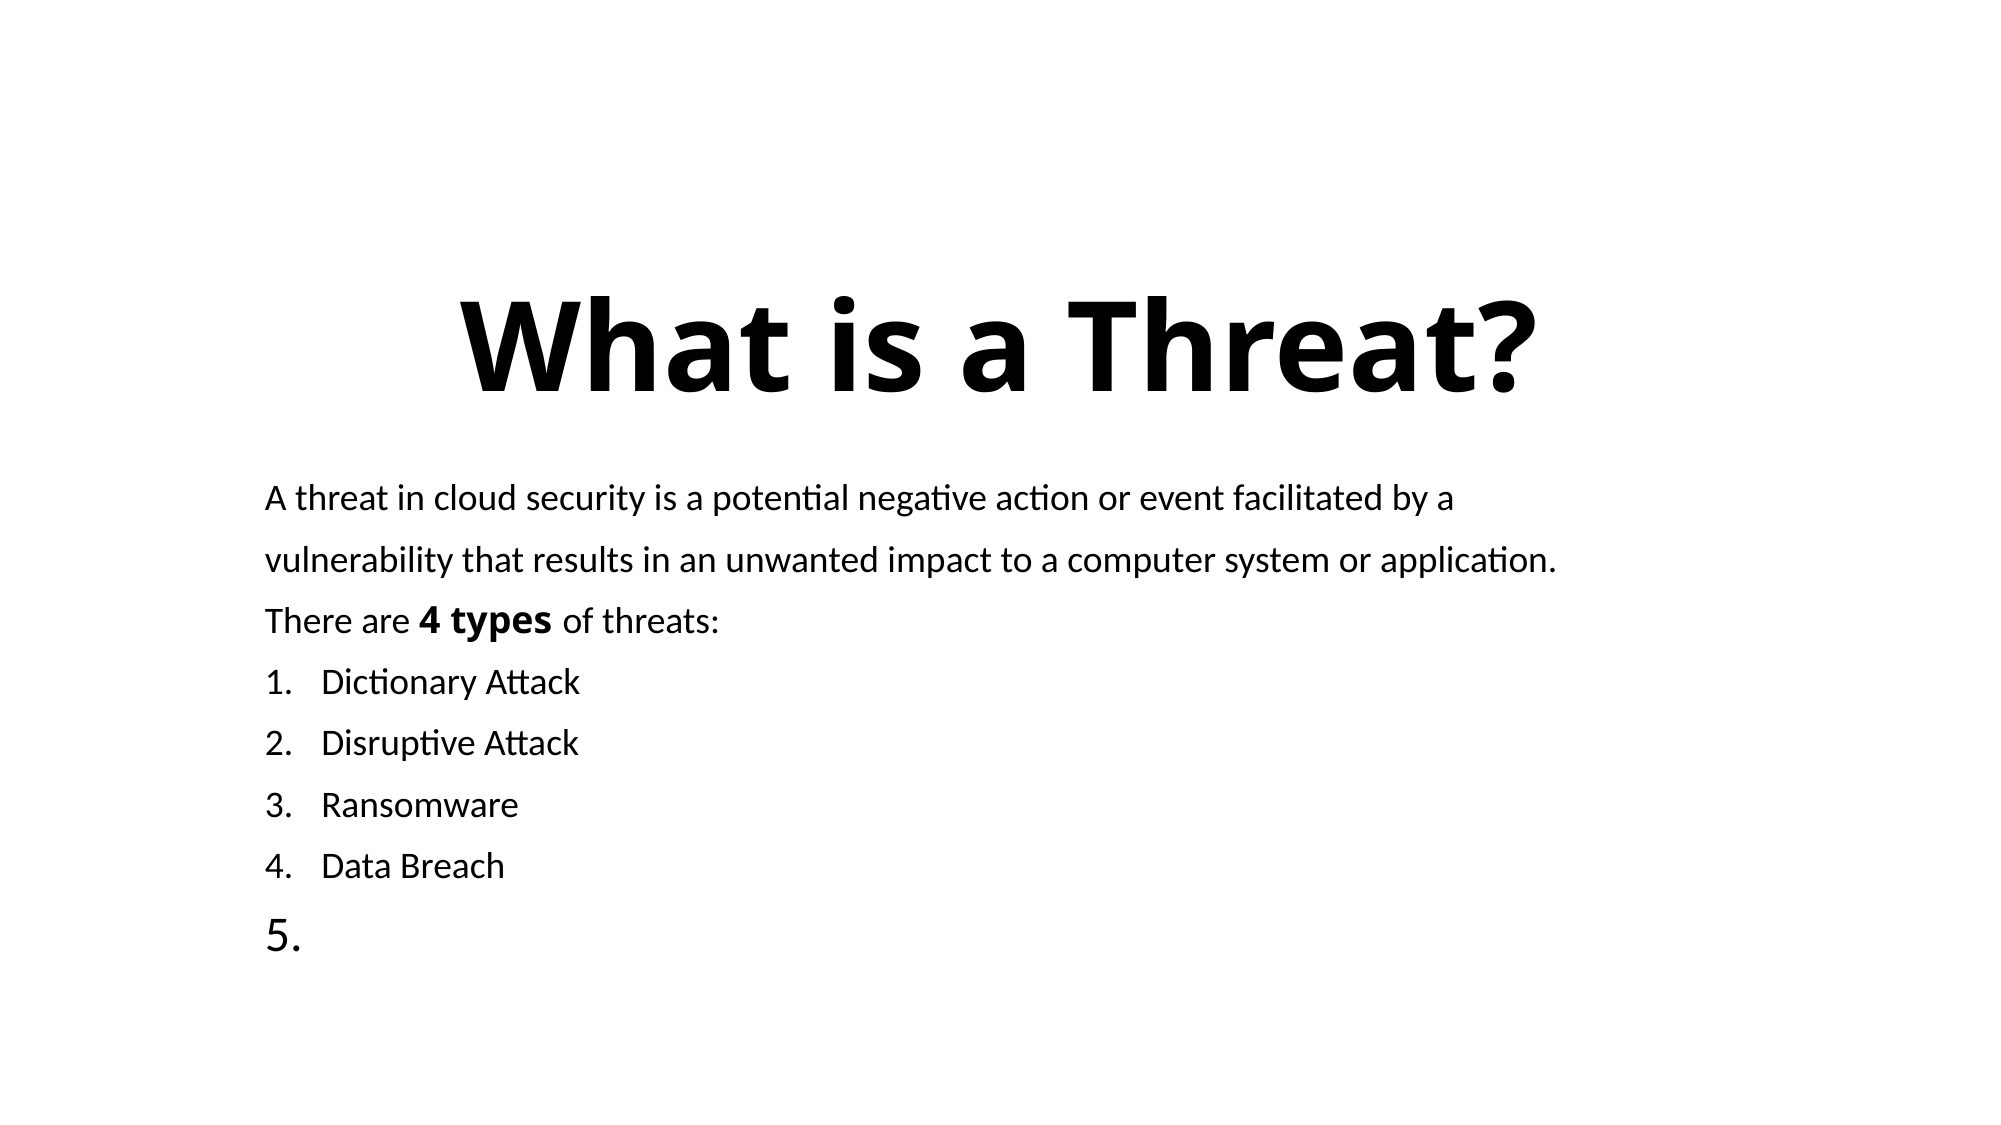

# What is a Threat?
A threat in cloud security is a potential negative action or event facilitated by a
vulnerability that results in an unwanted impact to a computer system or application.
There are 4 types of threats:
Dictionary Attack
Disruptive Attack
Ransomware
Data Breach